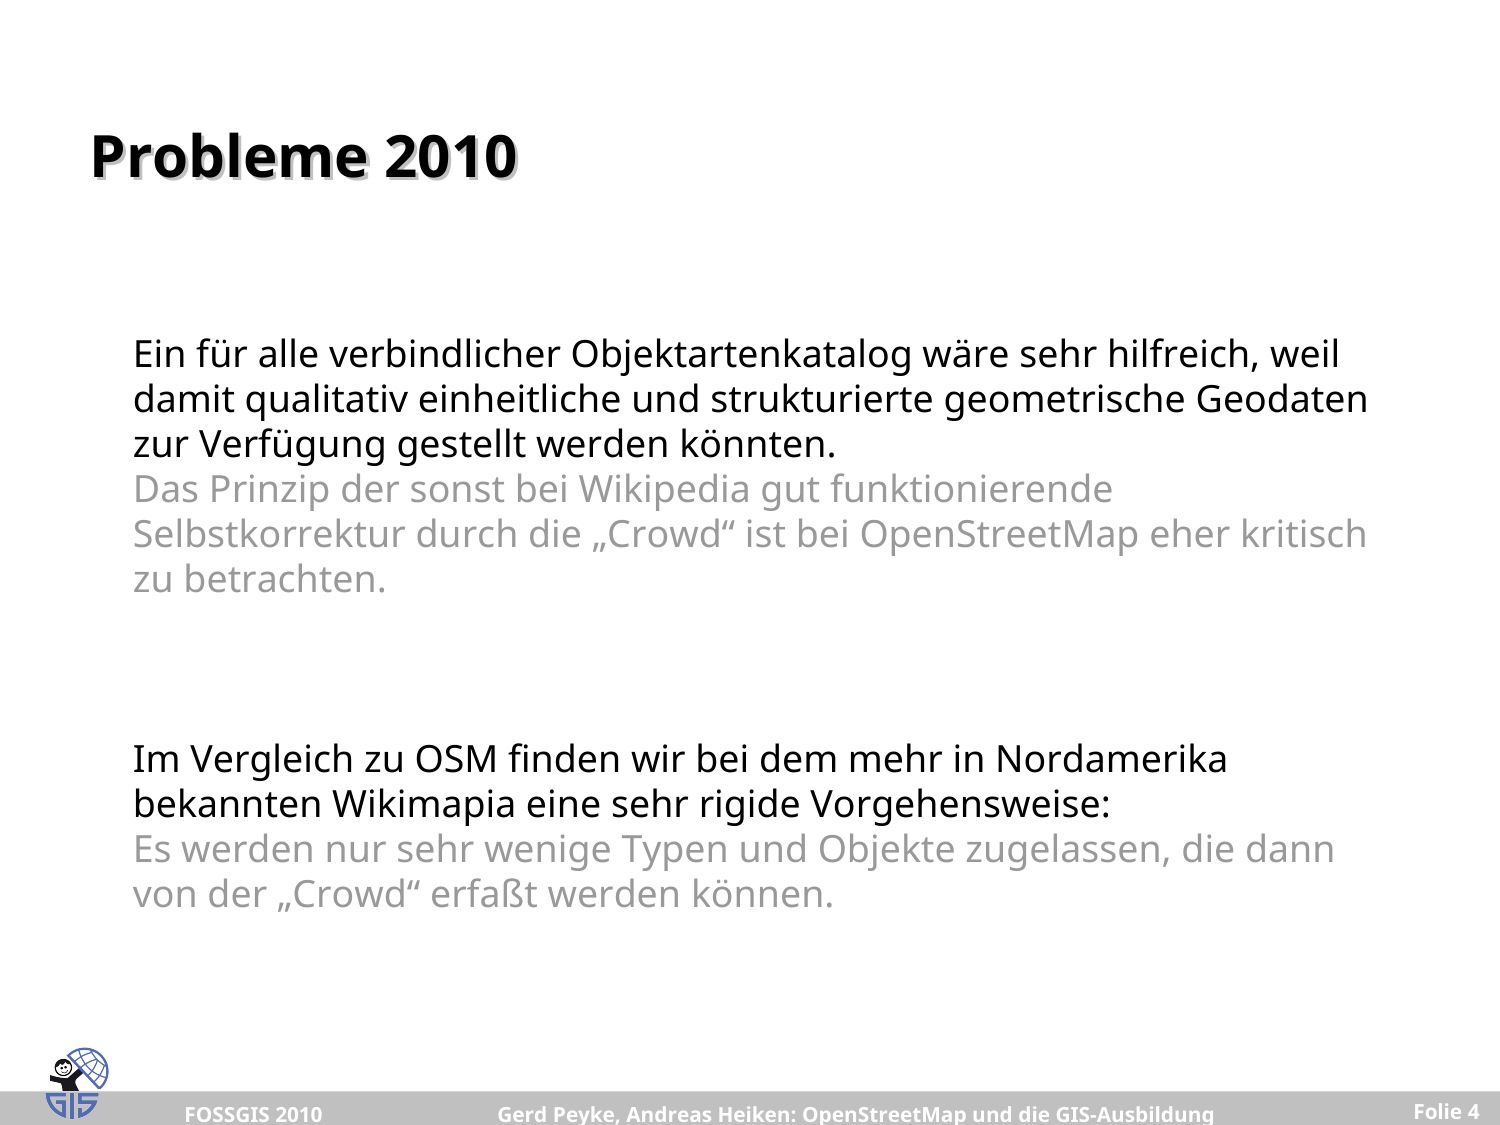

# Probleme 2010
Ein für alle verbindlicher Objektartenkatalog wäre sehr hilfreich, weil damit qualitativ einheitliche und strukturierte geometrische Geodaten zur Verfügung gestellt werden könnten.
Das Prinzip der sonst bei Wikipedia gut funktionierende Selbstkorrektur durch die „Crowd“ ist bei OpenStreetMap eher kritisch zu betrachten.
Im Vergleich zu OSM finden wir bei dem mehr in Nordamerika bekannten Wikimapia eine sehr rigide Vorgehensweise:
Es werden nur sehr wenige Typen und Objekte zugelassen, die dann von der „Crowd“ erfaßt werden können.
4
17. Februar 2010
Mündliche Promotionsprüfung - Heiken